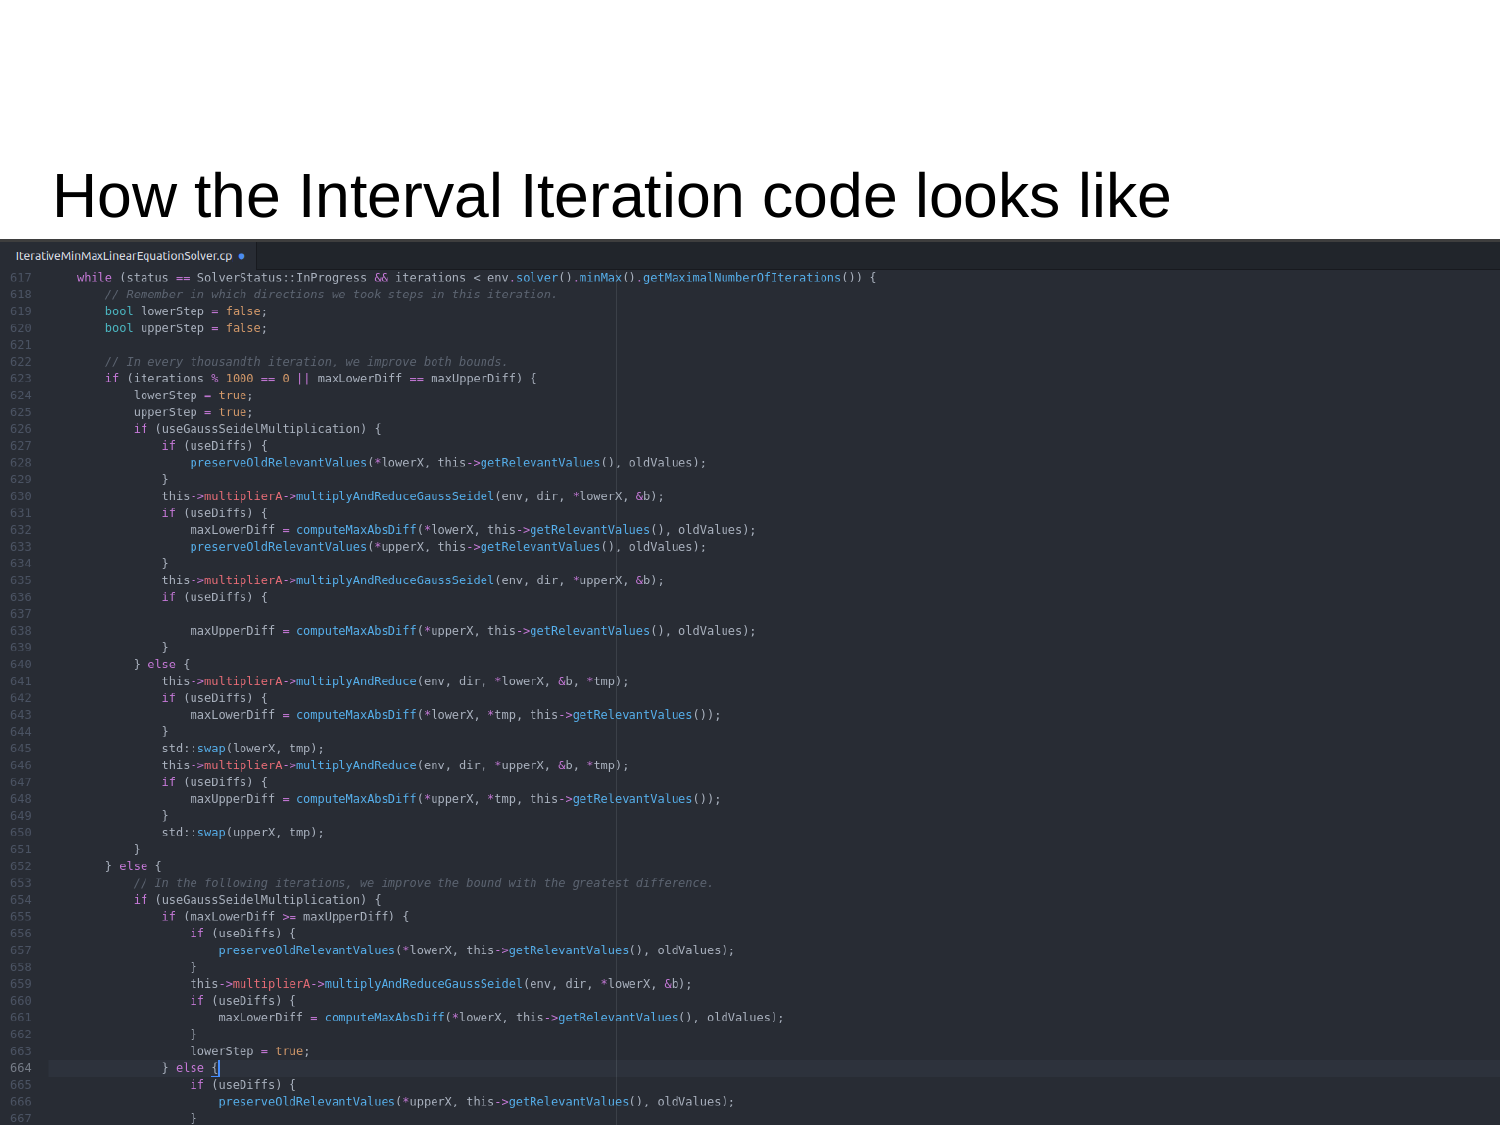

How the Interval Iteration code looks like
#
6